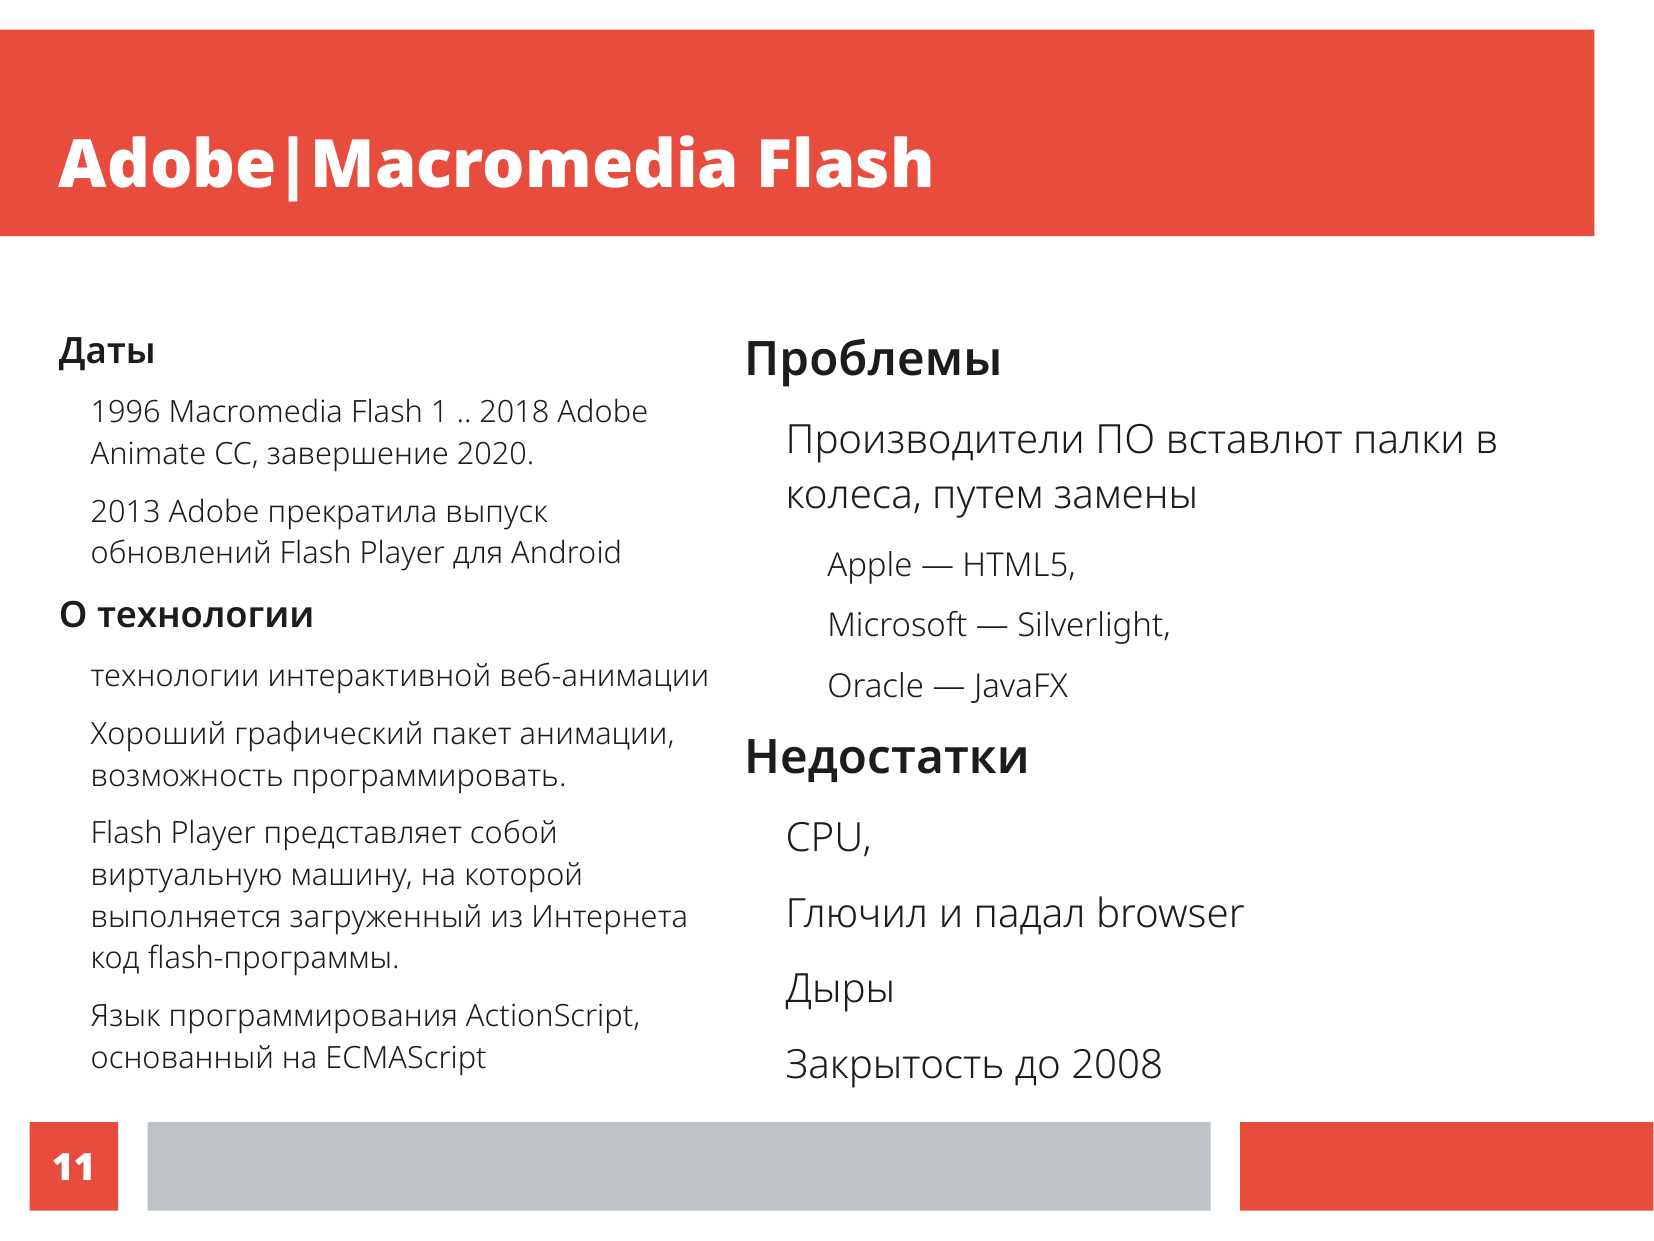

# Adobe|Macromedia Flash
Даты
1996 Macromedia Flash 1 .. 2018 Adobe Animate CC, завершение 2020.
2013 Adobe прекратила выпуск обновлений Flash Player для Android
О технологии
технологии интерактивной веб-анимации
Хороший графический пакет анимации, возможность программировать.
Flash Player представляет собой виртуальную машину, на которой выполняется загруженный из Интернета код flash-программы.
Язык программирования ActionScript, основанный на ECMAScript
Проблемы
Производители ПО вставлют палки в колеса, путем замены
Apple — HTML5,
Microsoft — Silverlight,
Oracle — JavaFX
Недостатки
CPU,
Глючил и падал browser
Дыры
Закрытость до 2008
11